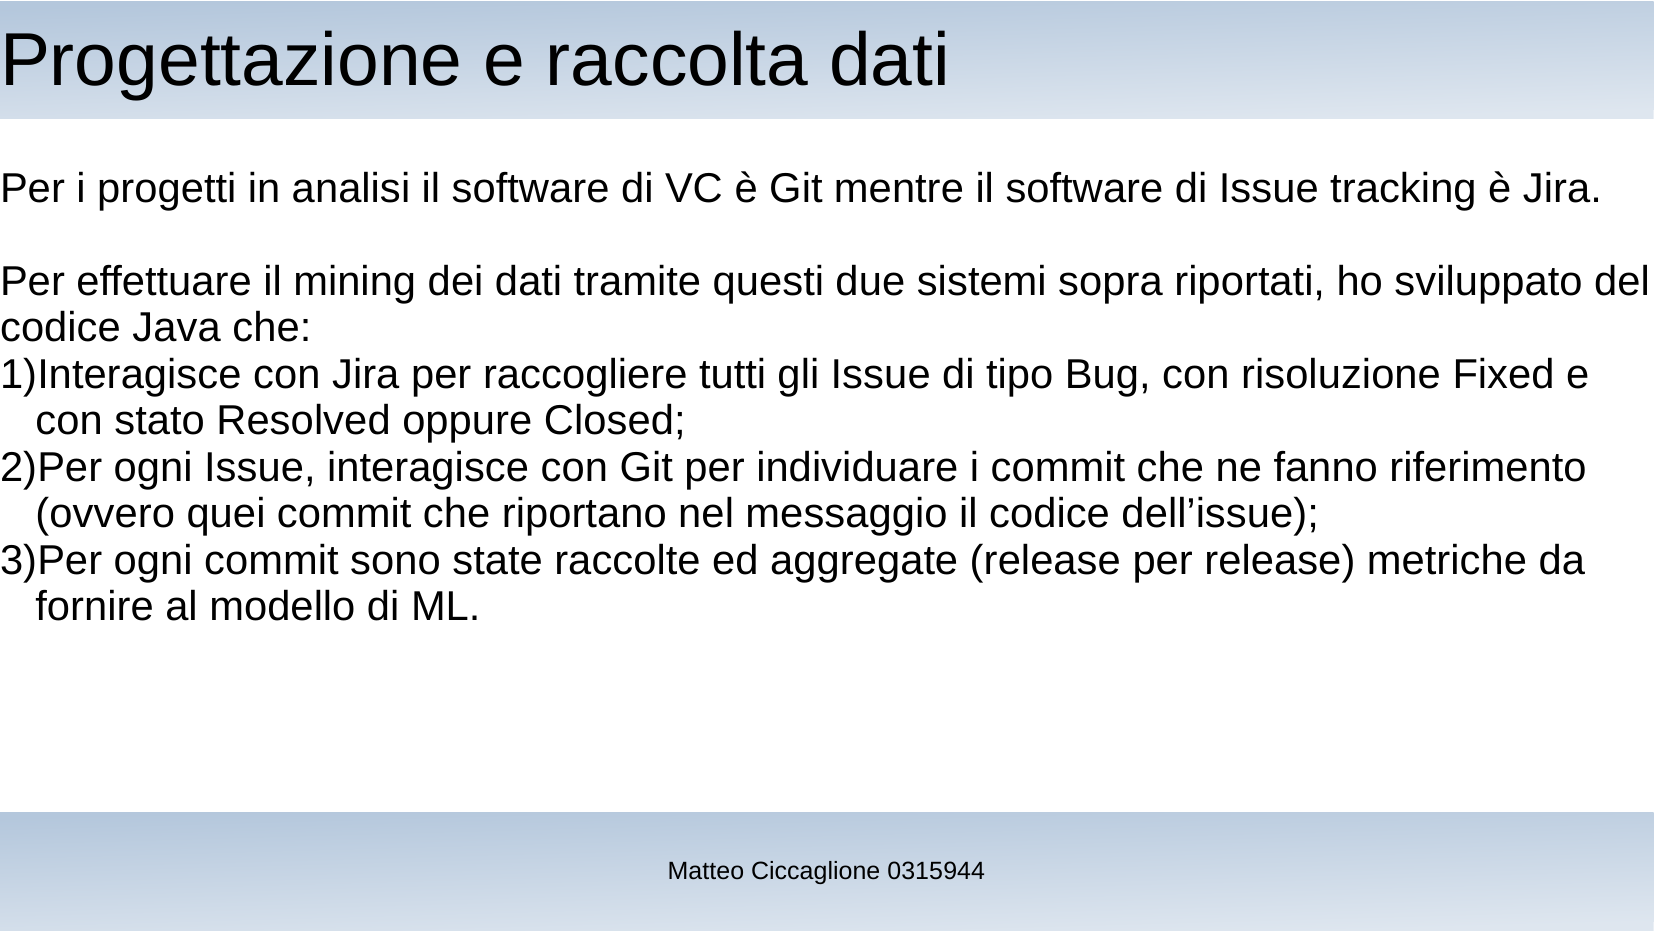

Progettazione e raccolta dati
# Per i progetti in analisi il software di VC è Git mentre il software di Issue tracking è Jira.
Per effettuare il mining dei dati tramite questi due sistemi sopra riportati, ho sviluppato del codice Java che:
Interagisce con Jira per raccogliere tutti gli Issue di tipo Bug, con risoluzione Fixed e con stato Resolved oppure Closed;
Per ogni Issue, interagisce con Git per individuare i commit che ne fanno riferimento (ovvero quei commit che riportano nel messaggio il codice dell’issue);
Per ogni commit sono state raccolte ed aggregate (release per release) metriche da fornire al modello di ML.
Matteo Ciccaglione 0315944